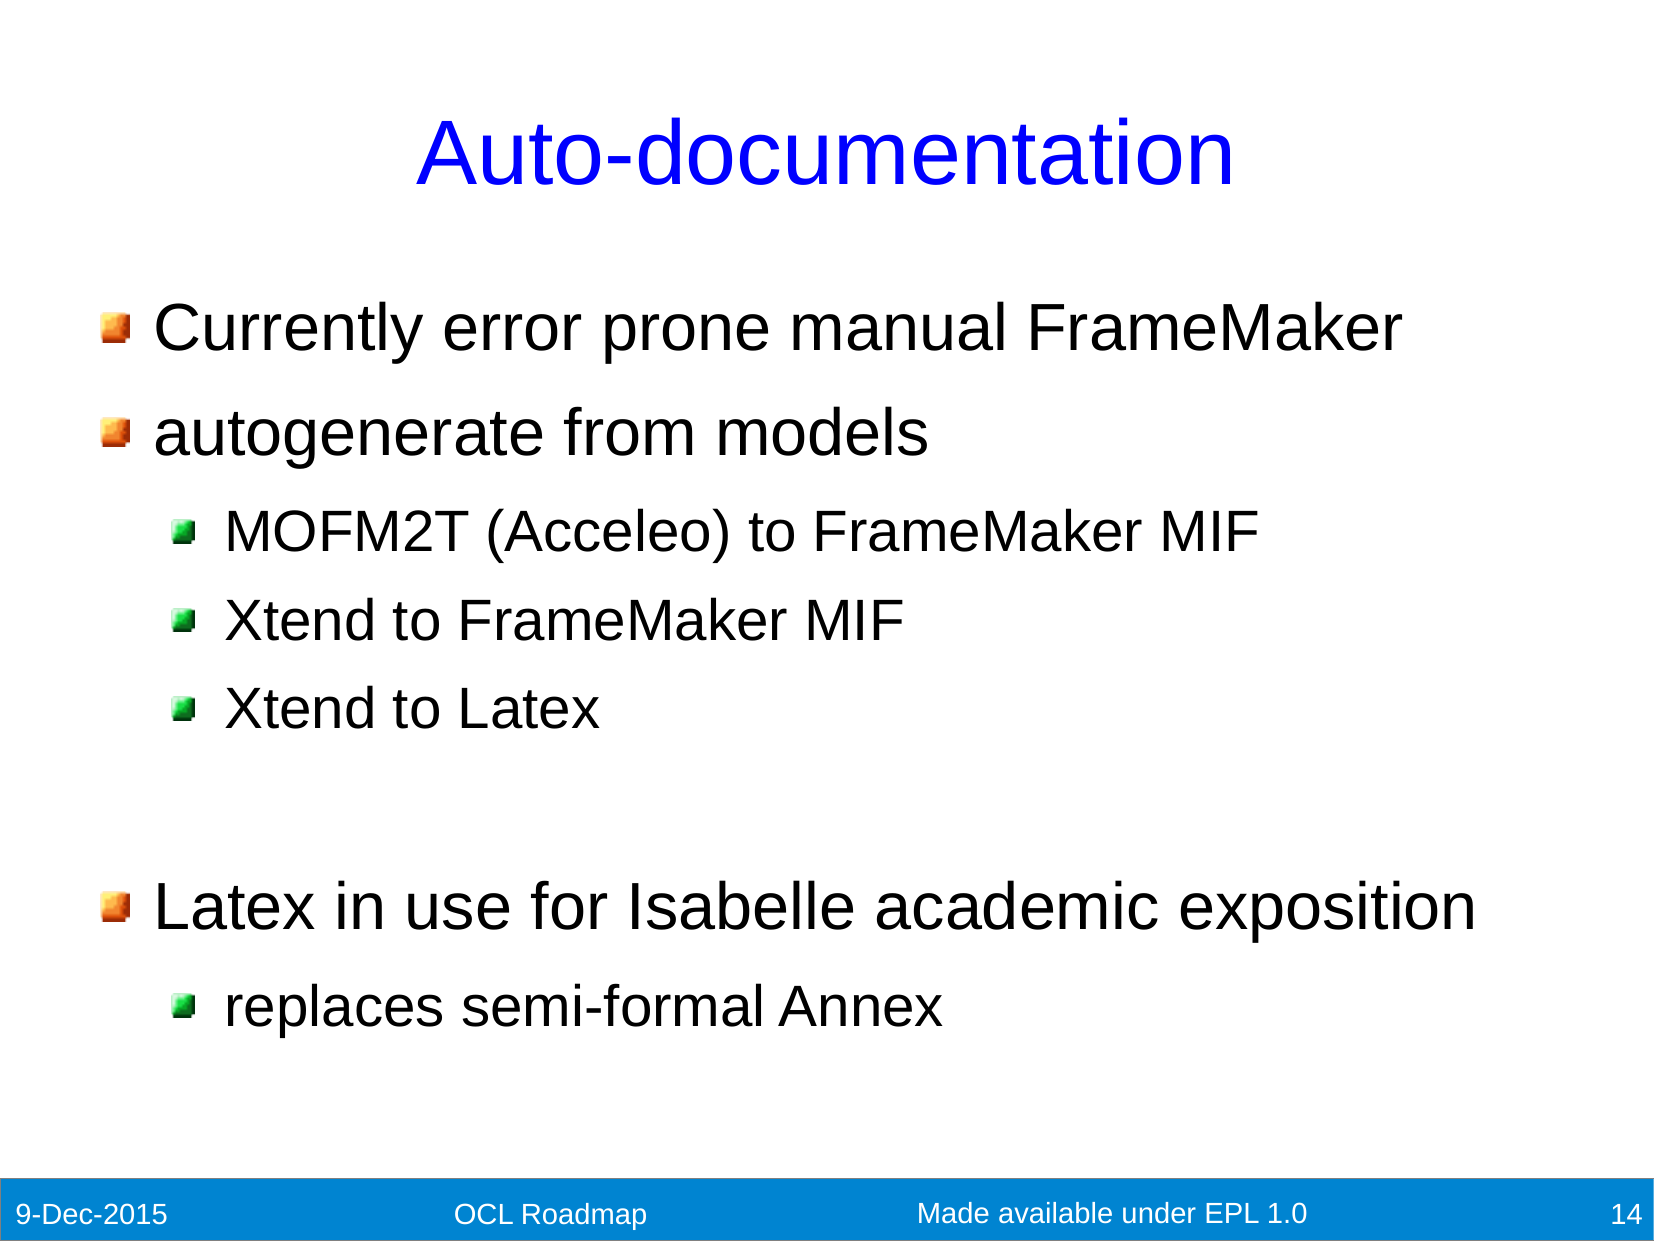

# Auto-documentation
Currently error prone manual FrameMaker
autogenerate from models
MOFM2T (Acceleo) to FrameMaker MIF
Xtend to FrameMaker MIF
Xtend to Latex
Latex in use for Isabelle academic exposition
replaces semi-formal Annex
9-Dec-2015
OCL Roadmap
14